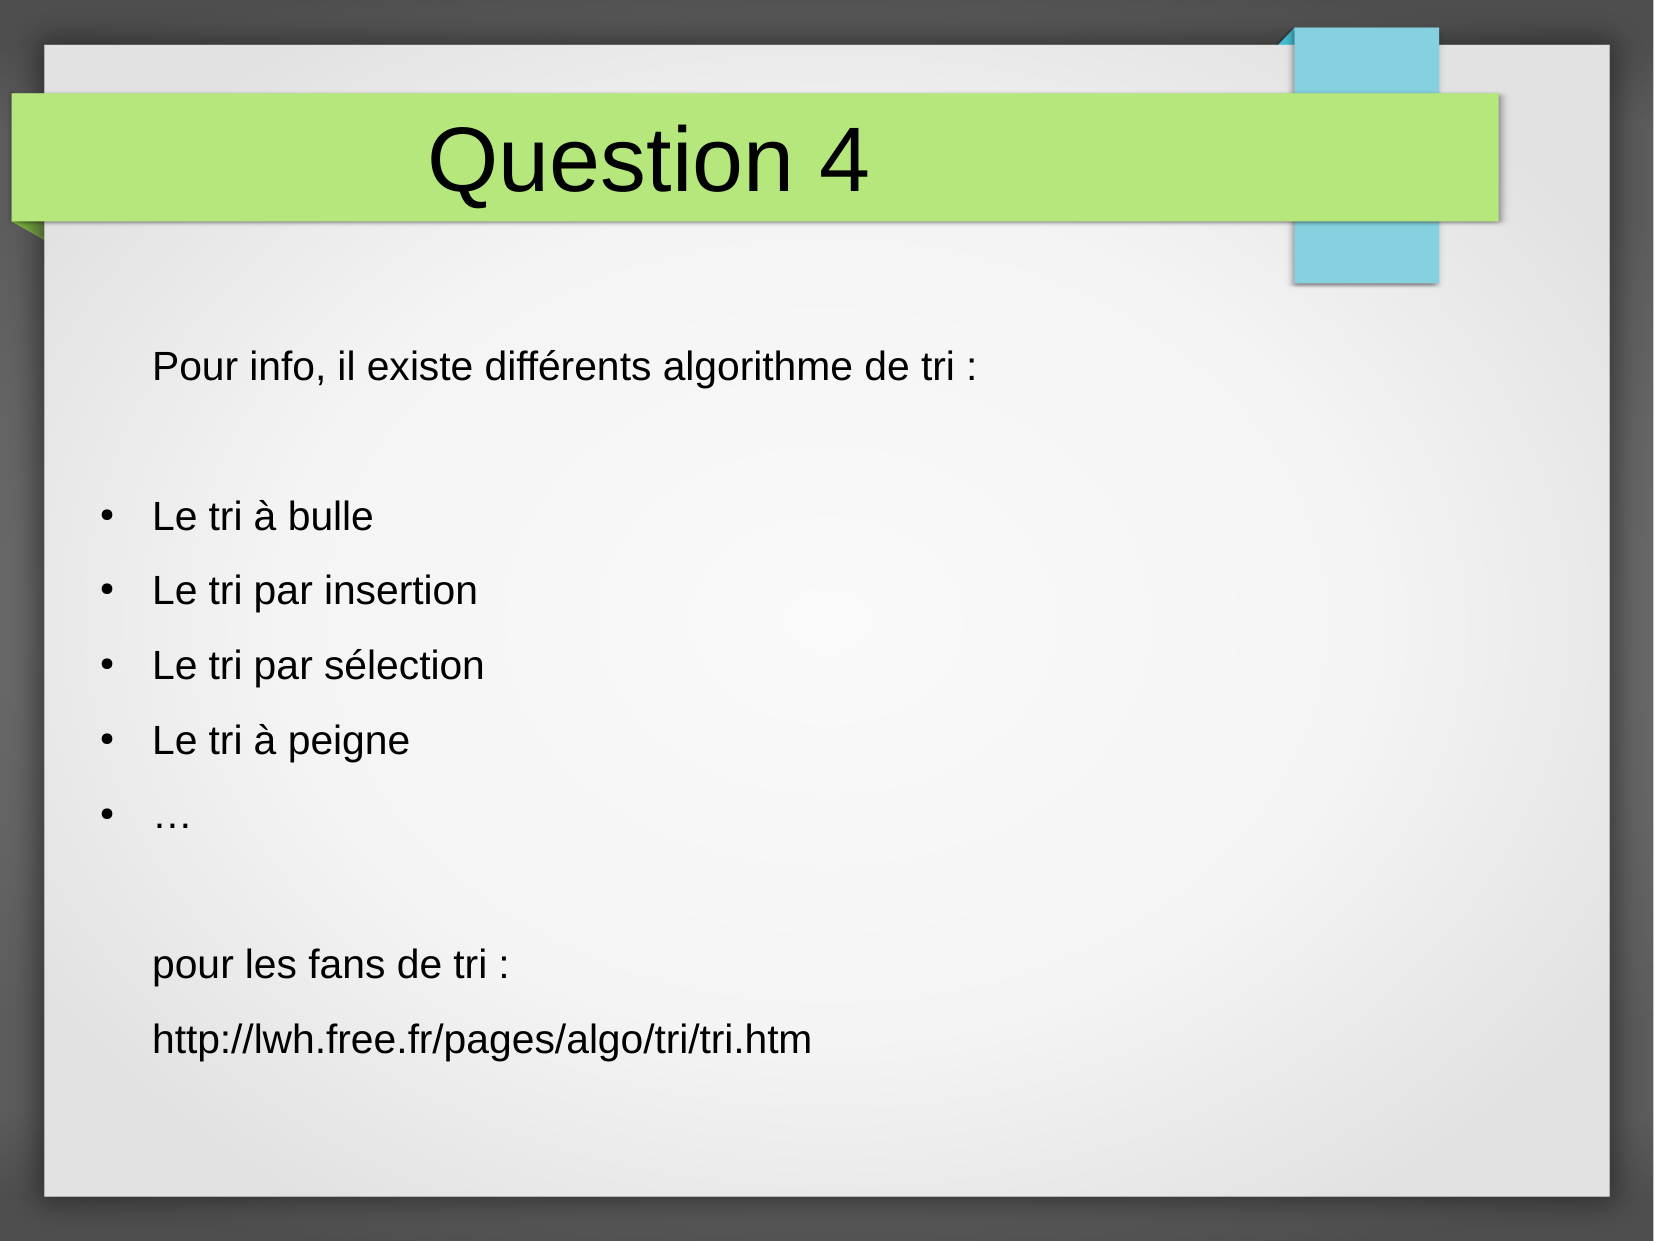

# Question 4
Pour info, il existe différents algorithme de tri :
Le tri à bulle
Le tri par insertion
Le tri par sélection
Le tri à peigne
…
pour les fans de tri :
http://lwh.free.fr/pages/algo/tri/tri.htm